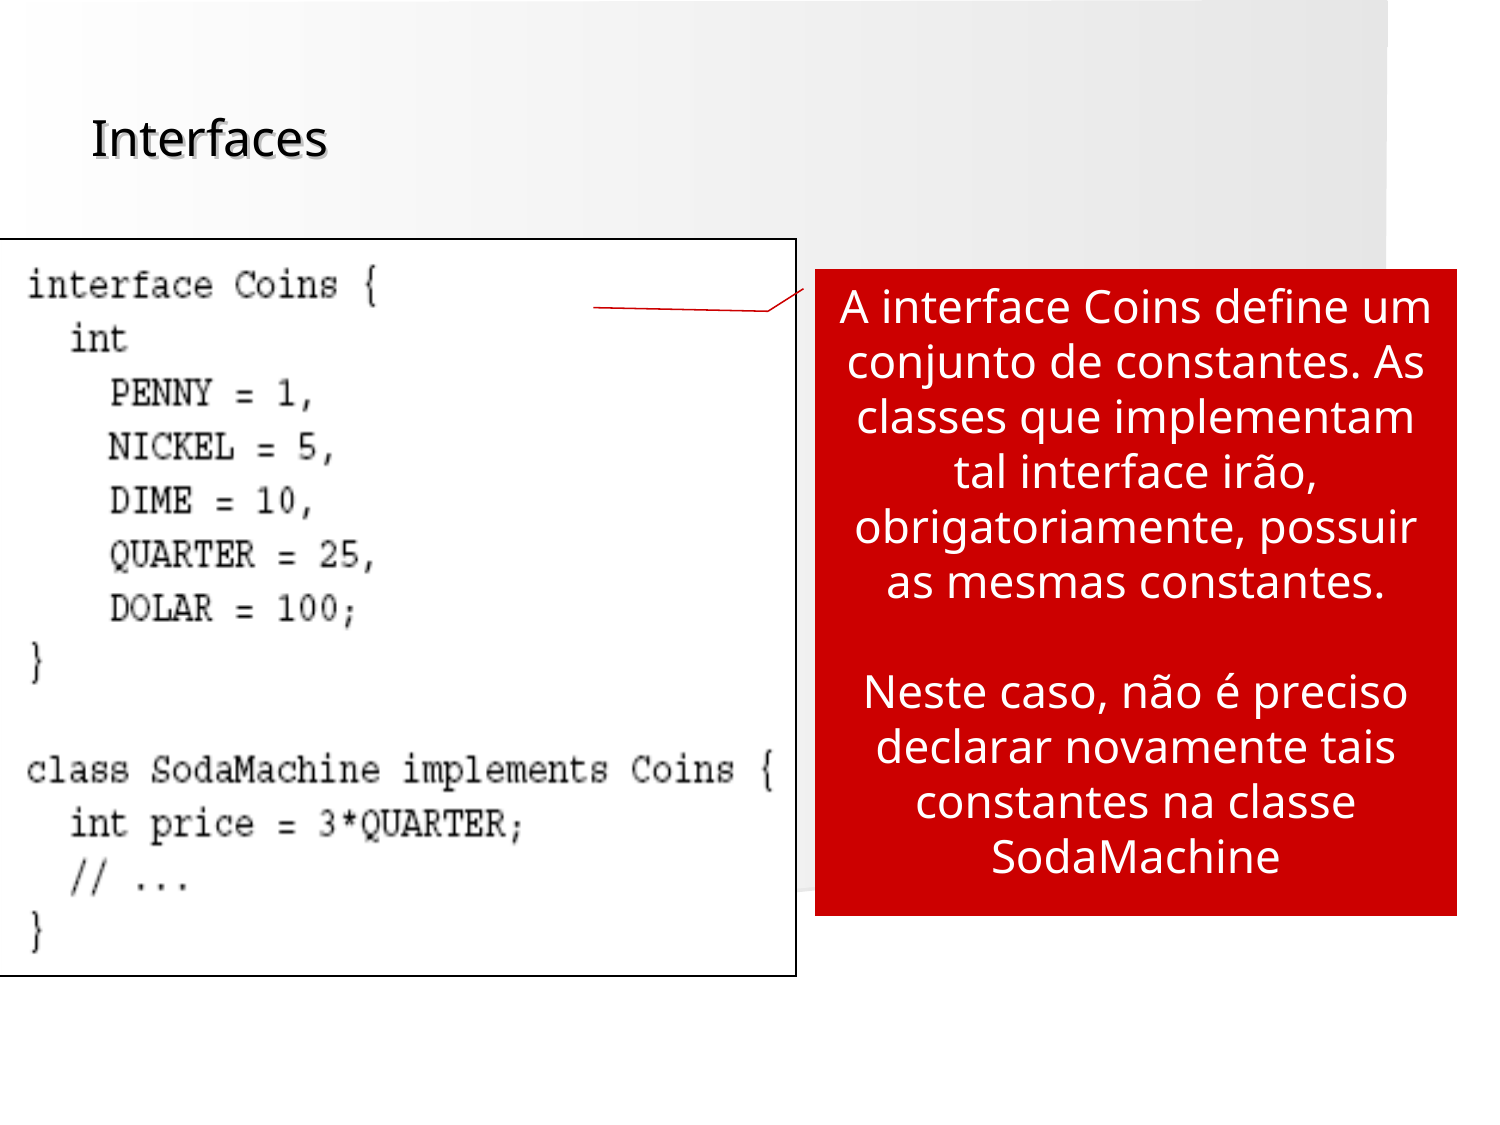

# Interfaces
A interface Coins define um conjunto de constantes. As classes que implementam tal interface irão, obrigatoriamente, possuir as mesmas constantes.
Neste caso, não é preciso declarar novamente tais constantes na classe SodaMachine